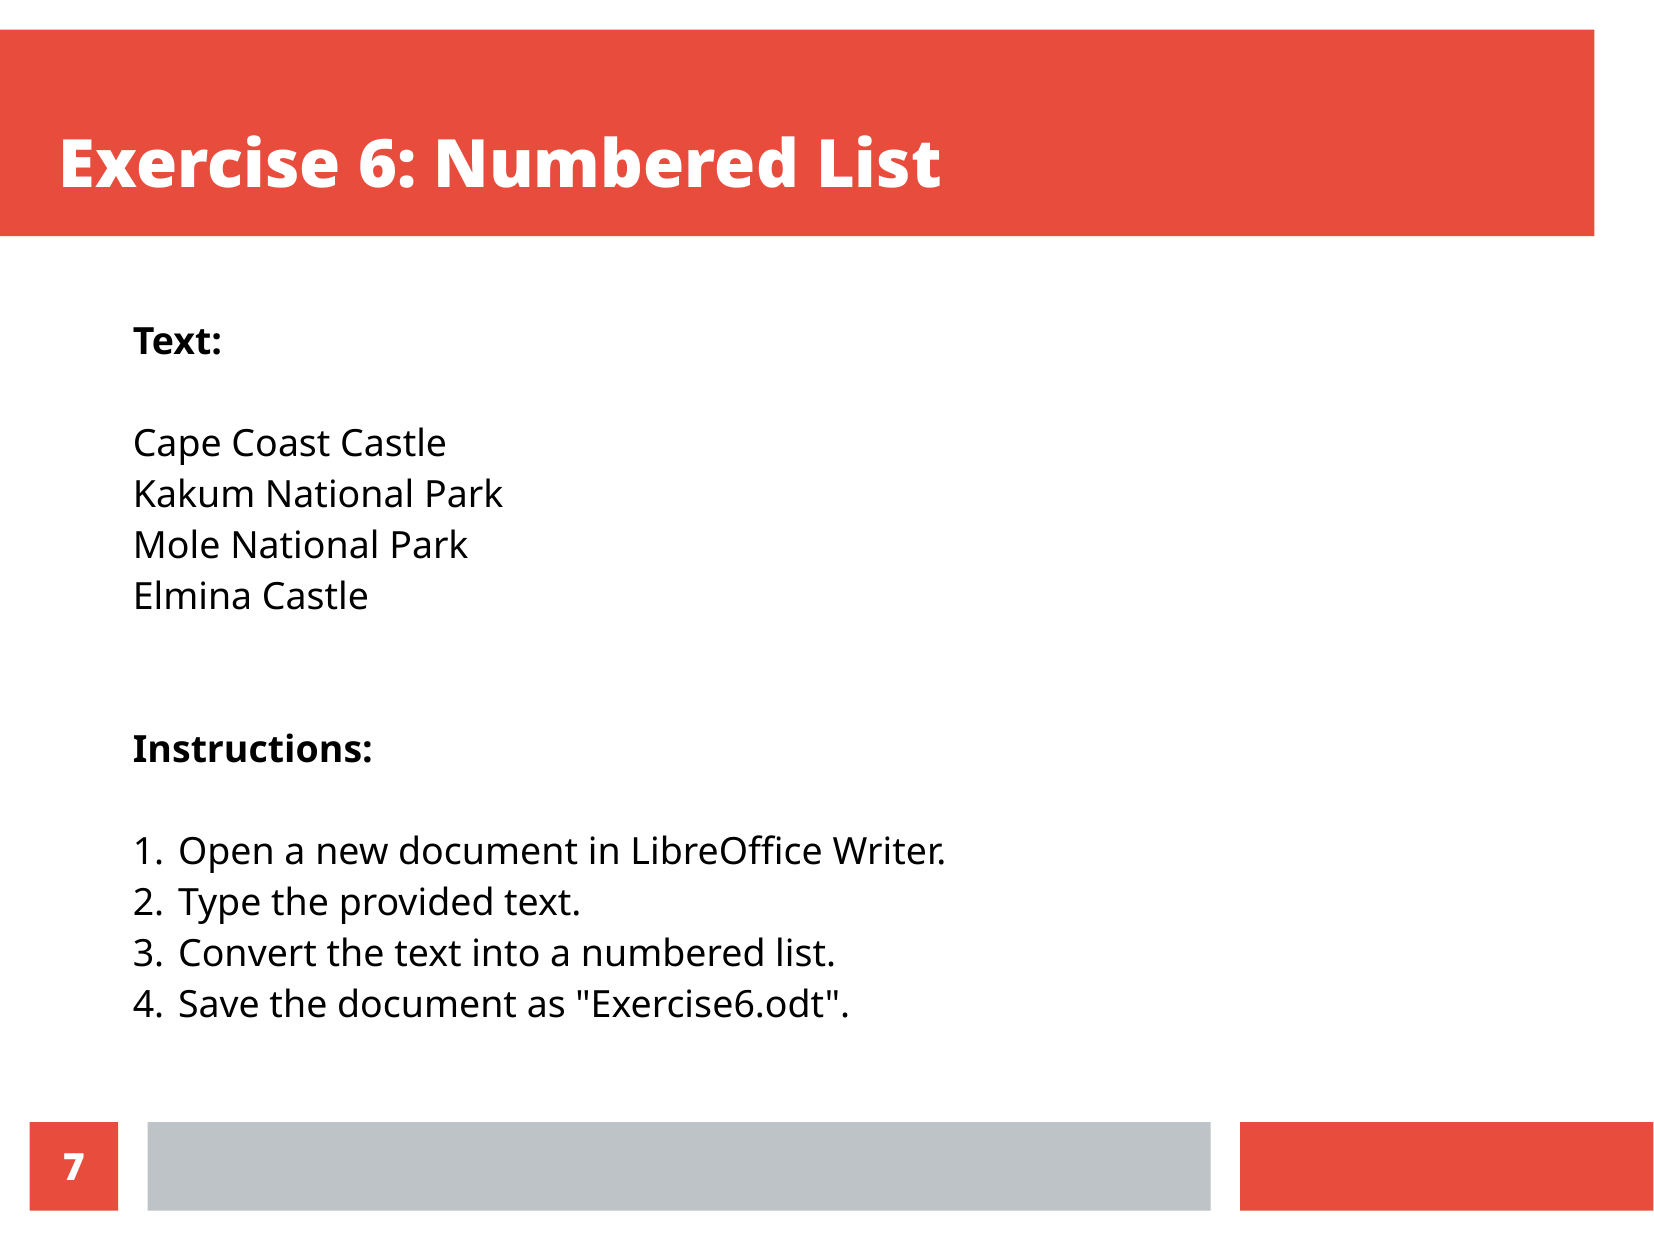

# Exercise 6: Numbered List
Text:
Cape Coast Castle
Kakum National Park
Mole National Park
Elmina Castle
Instructions:
 Open a new document in LibreOffice Writer.
 Type the provided text.
 Convert the text into a numbered list.
 Save the document as "Exercise6.odt".
7